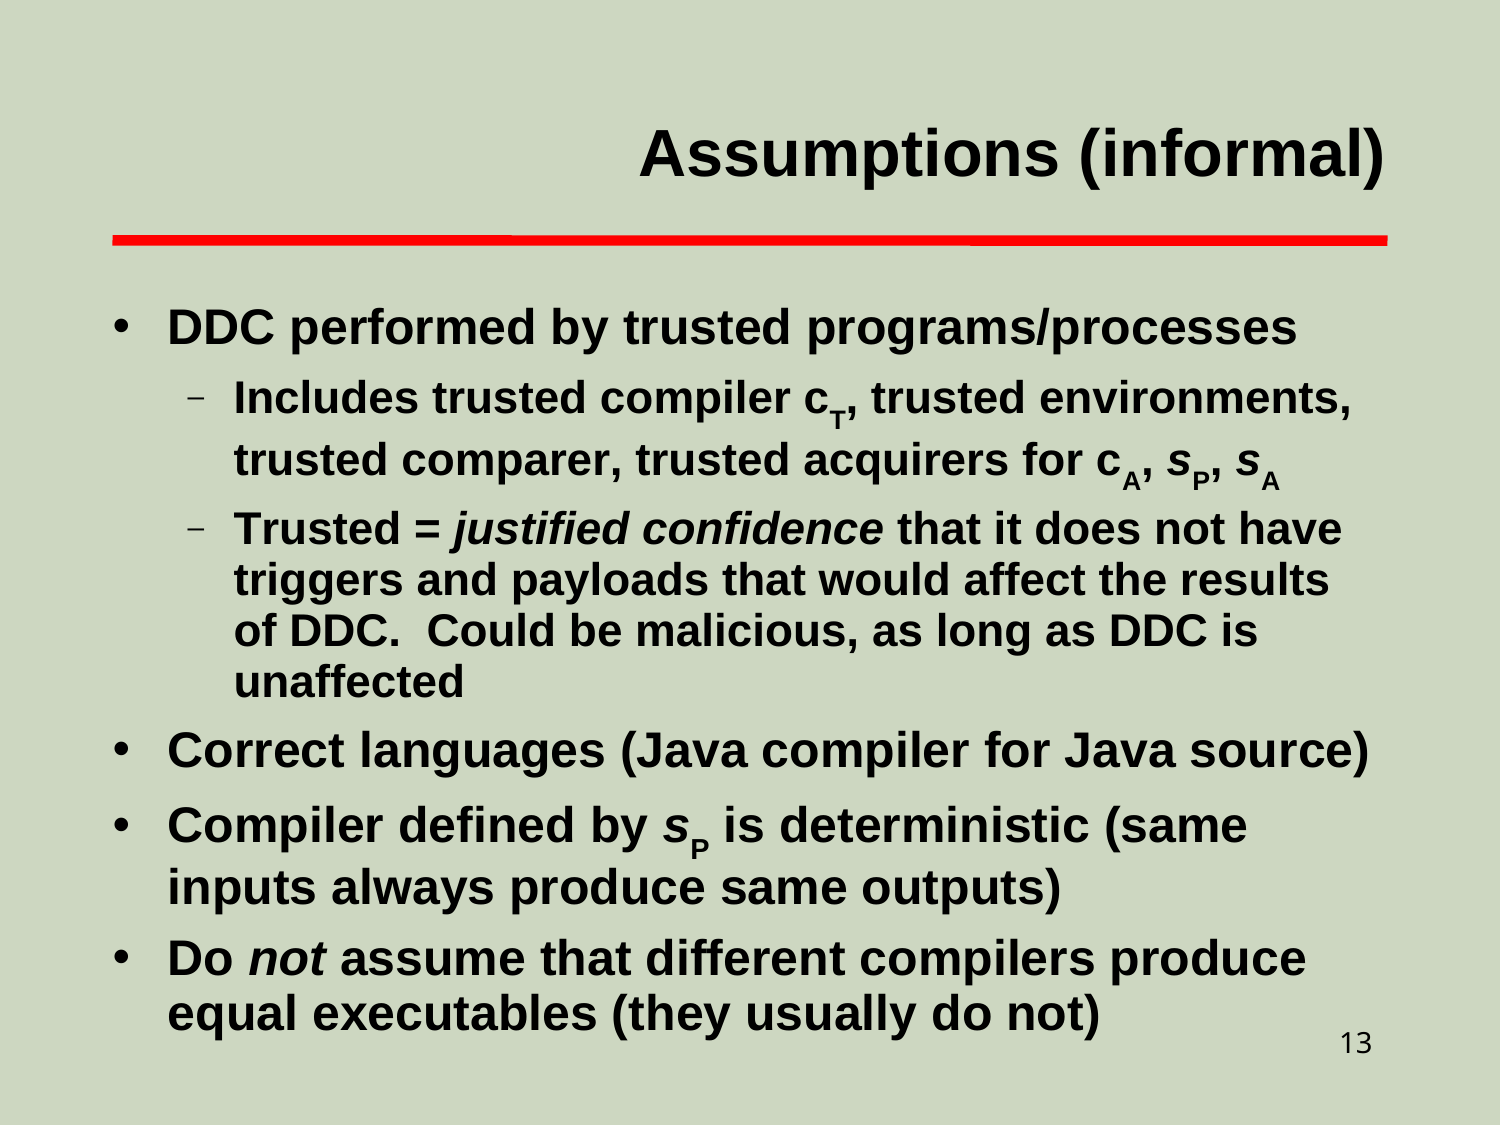

# Assumptions (informal)
DDC performed by trusted programs/processes
Includes trusted compiler cT, trusted environments, trusted comparer, trusted acquirers for cA, sP, sA
Trusted = justified confidence that it does not have triggers and payloads that would affect the results of DDC. Could be malicious, as long as DDC is unaffected
Correct languages (Java compiler for Java source)
Compiler defined by sP is deterministic (same inputs always produce same outputs)
Do not assume that different compilers produce equal executables (they usually do not)